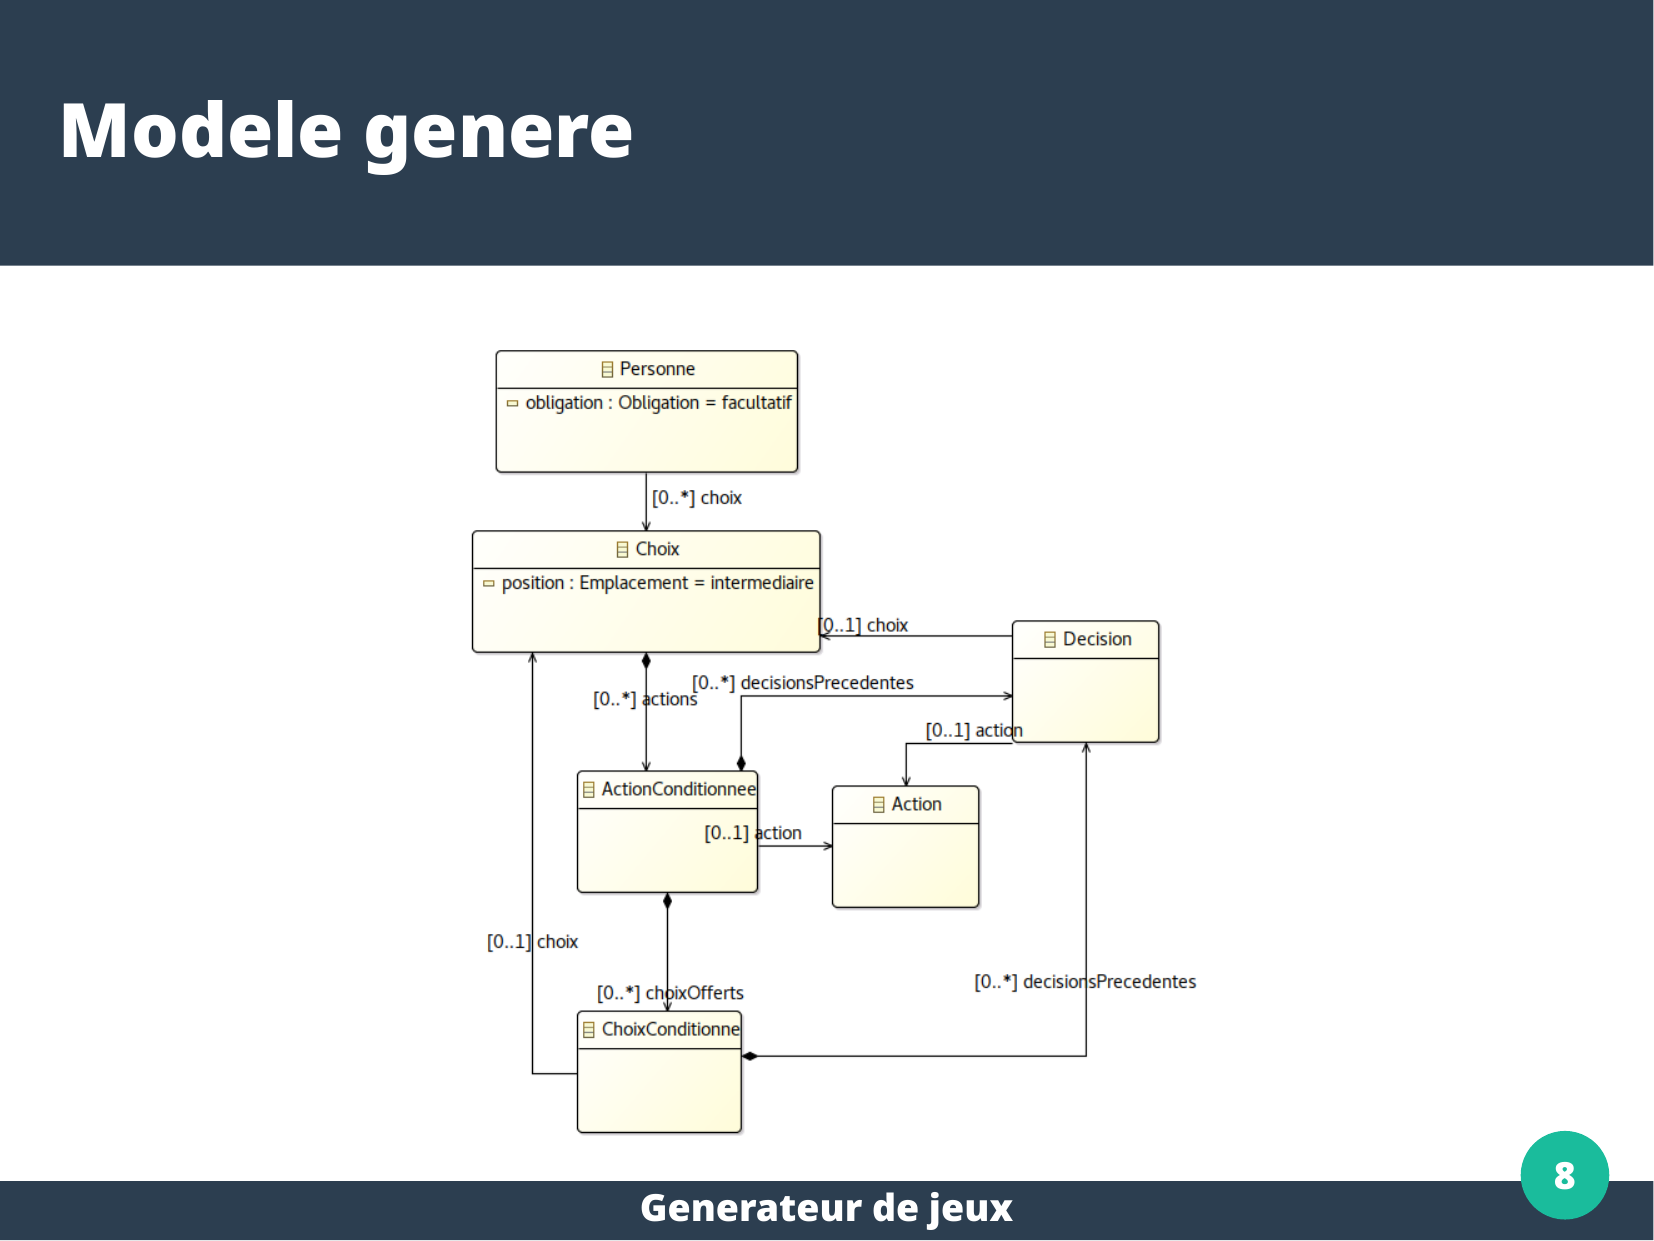

# Modele genere
8
Generateur de jeux